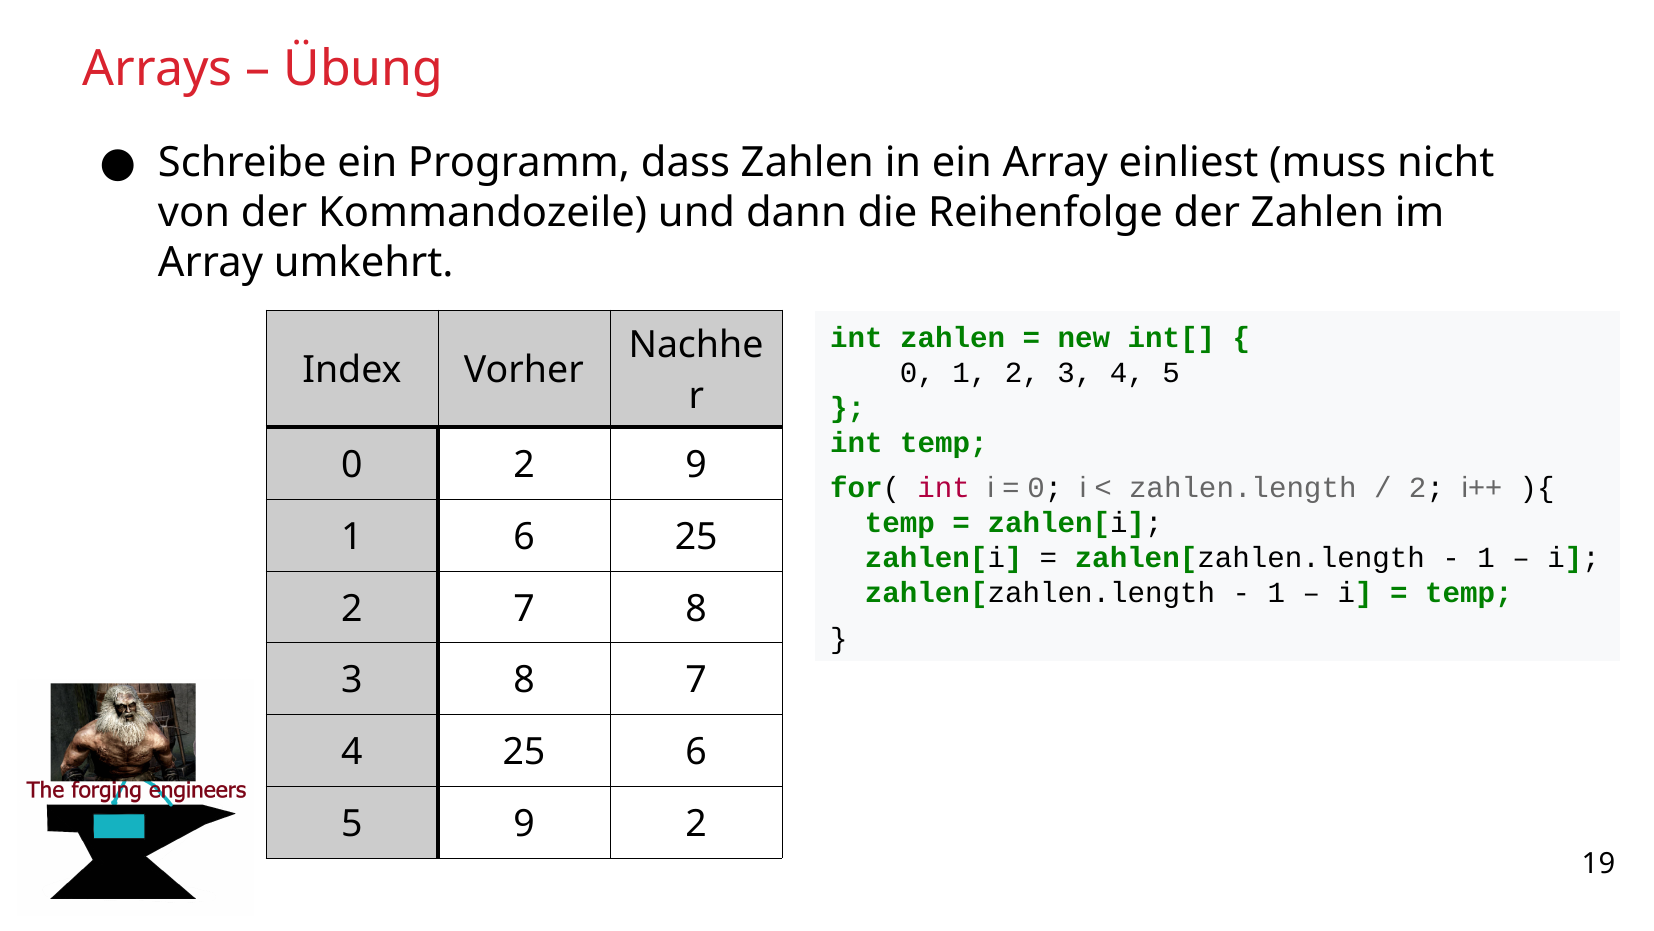

# Arrays – Übung
Schreibe ein Programm, dass Zahlen in ein Array einliest (muss nicht von der Kommandozeile) und dann die Reihenfolge der Zahlen im Array umkehrt.
| Index | Vorher | Nachher |
| --- | --- | --- |
| 0 | 2 | 9 |
| 1 | 6 | 25 |
| 2 | 7 | 8 |
| 3 | 8 | 7 |
| 4 | 25 | 6 |
| 5 | 9 | 2 |
int zahlen = new int[] {
 0, 1, 2, 3, 4, 5
};
int temp;
for( int i = 0; i < zahlen.length / 2; i++ ){
 temp = zahlen[i];
 zahlen[i] = zahlen[zahlen.length - 1 – i];
 zahlen[zahlen.length - 1 – i] = temp;
}